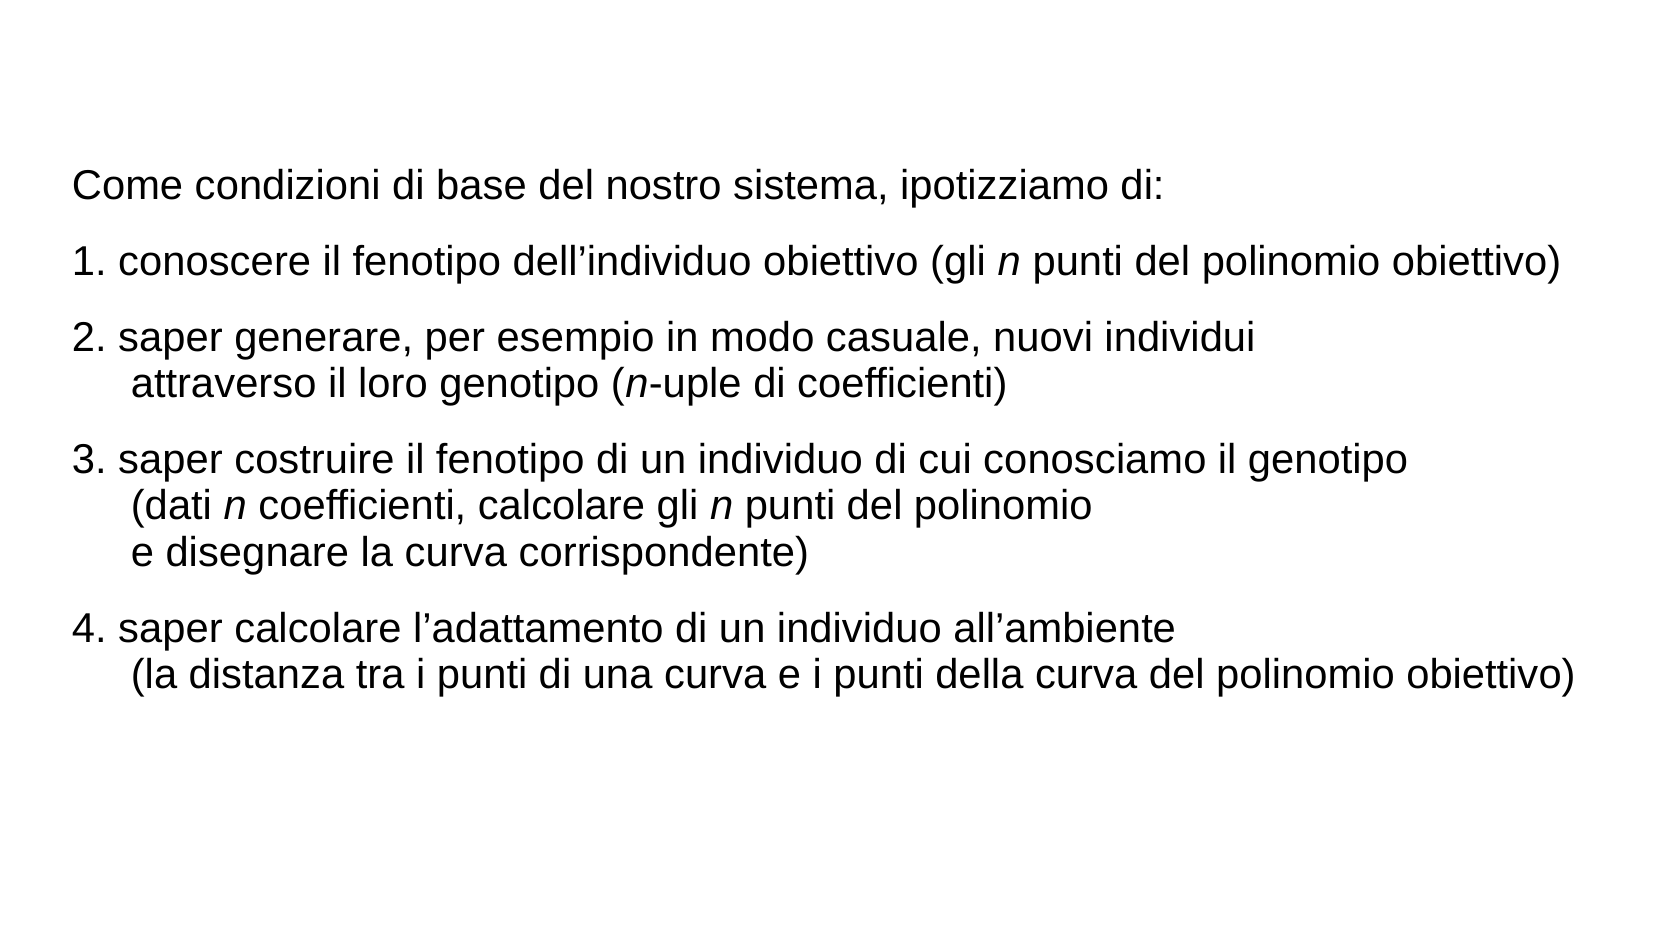

# Come condizioni di base del nostro sistema, ipotizziamo di:
1. conoscere il fenotipo dell’individuo obiettivo (gli n punti del polinomio obiettivo)
2. saper generare, per esempio in modo casuale, nuovi individui
	attraverso il loro genotipo (n-uple di coefficienti)
3. saper costruire il fenotipo di un individuo di cui conosciamo il genotipo
	(dati n coefficienti, calcolare gli n punti del polinomio
	e disegnare la curva corrispondente)
4. saper calcolare l’adattamento di un individuo all’ambiente
	(la distanza tra i punti di una curva e i punti della curva del polinomio obiettivo)